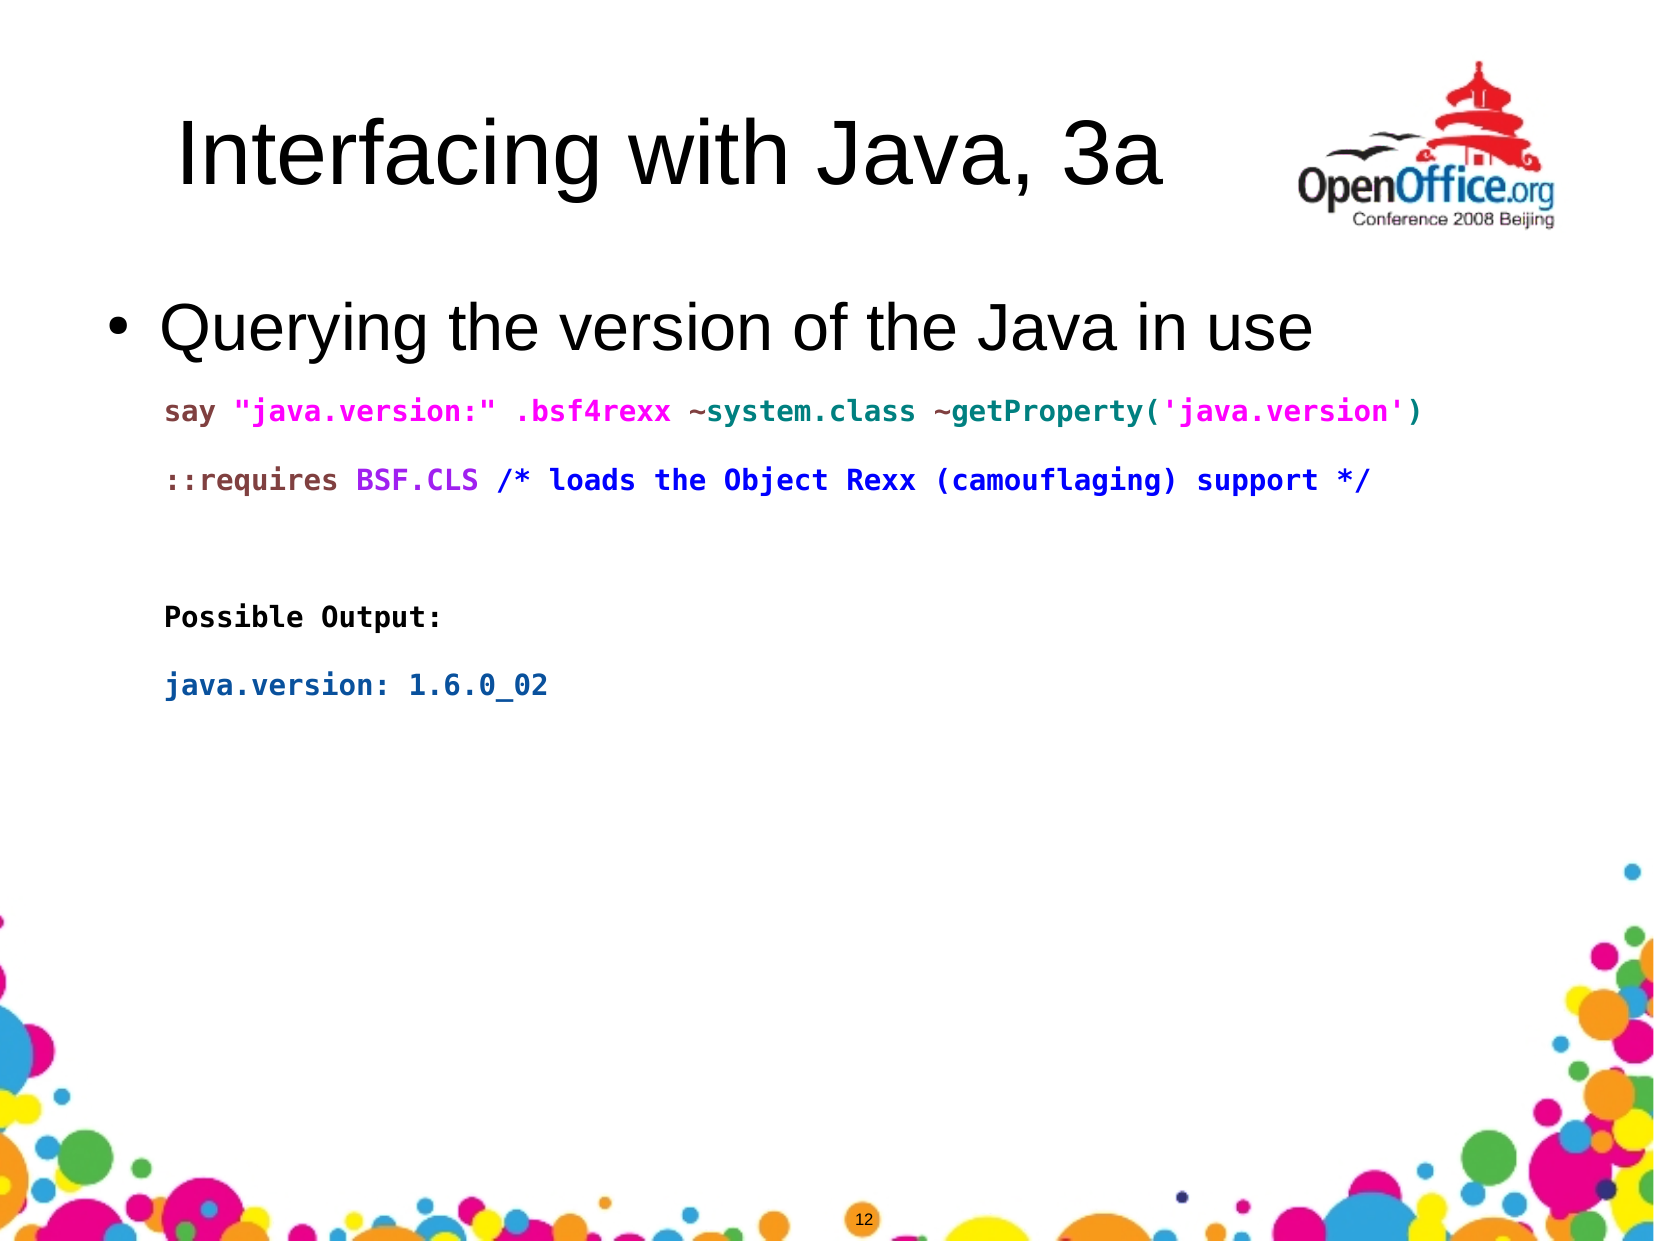

# Interfacing with Java, 3a
Querying the version of the Java in use
say "java.version:" .bsf4rexx ~system.class ~getProperty('java.version')
::requires BSF.CLS /* loads the Object Rexx (camouflaging) support */
Possible Output:
java.version: 1.6.0_02
12